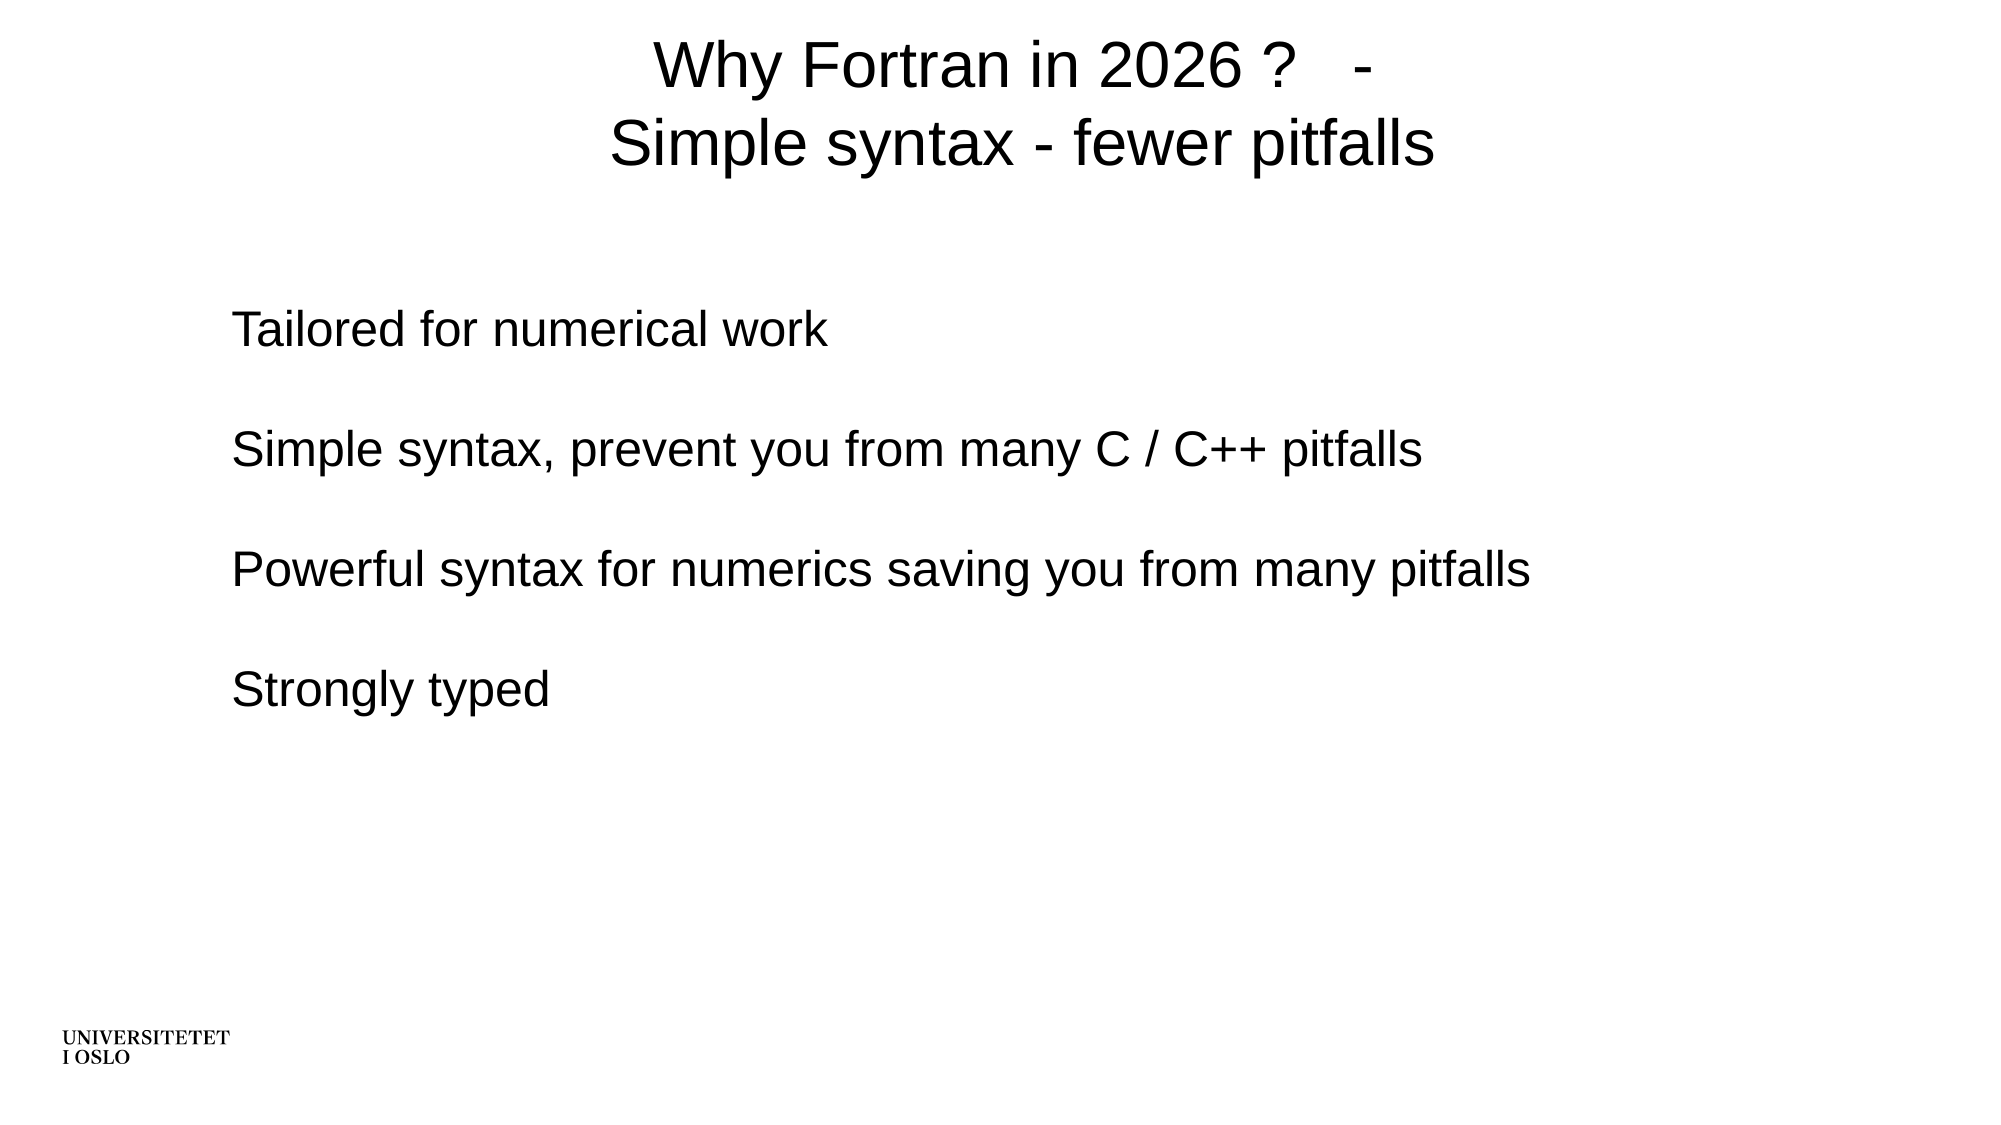

# Why Fortran in 2026 ? - Simple syntax - fewer pitfalls
Tailored for numerical work
Simple syntax, prevent you from many C / C++ pitfalls
Powerful syntax for numerics saving you from many pitfalls
Strongly typed